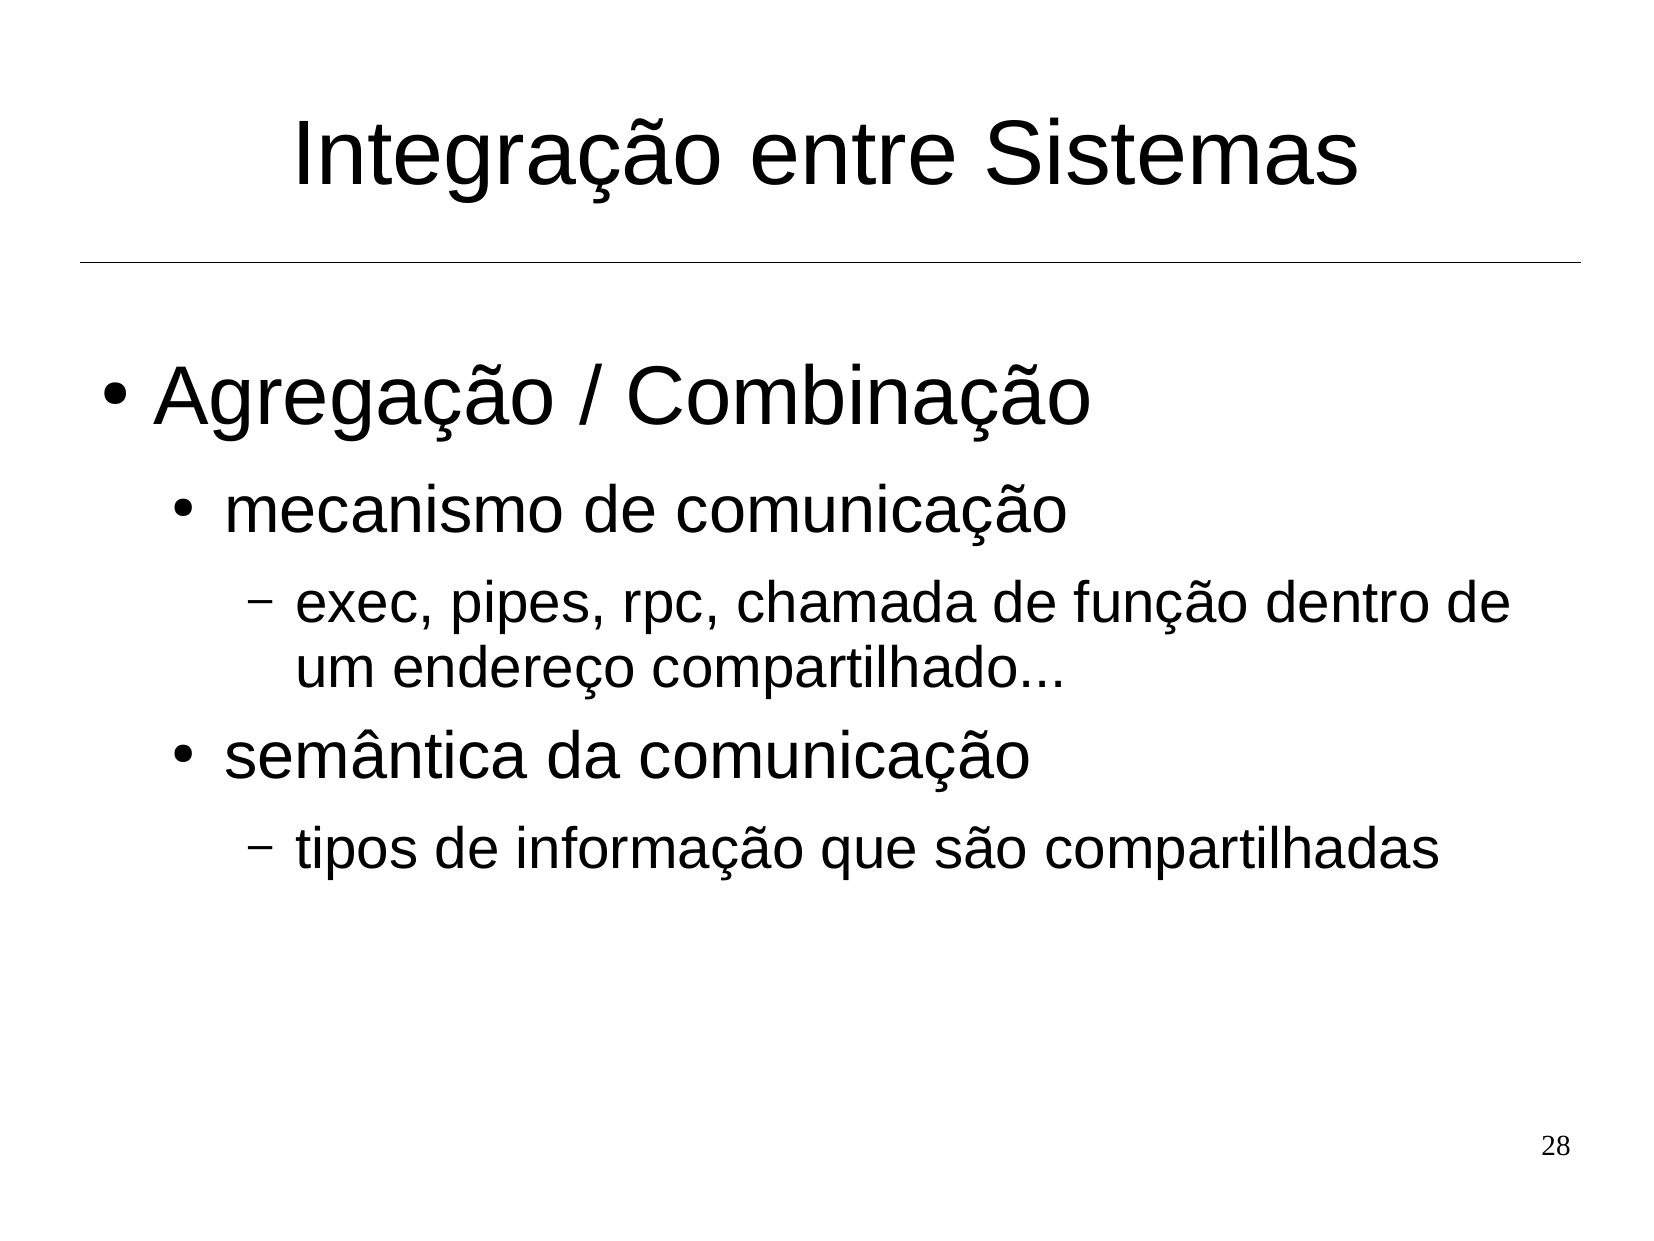

# Integração entre Sistemas
Agregação / Combinação
mecanismo de comunicação
exec, pipes, rpc, chamada de função dentro de um endereço compartilhado...
semântica da comunicação
tipos de informação que são compartilhadas
28